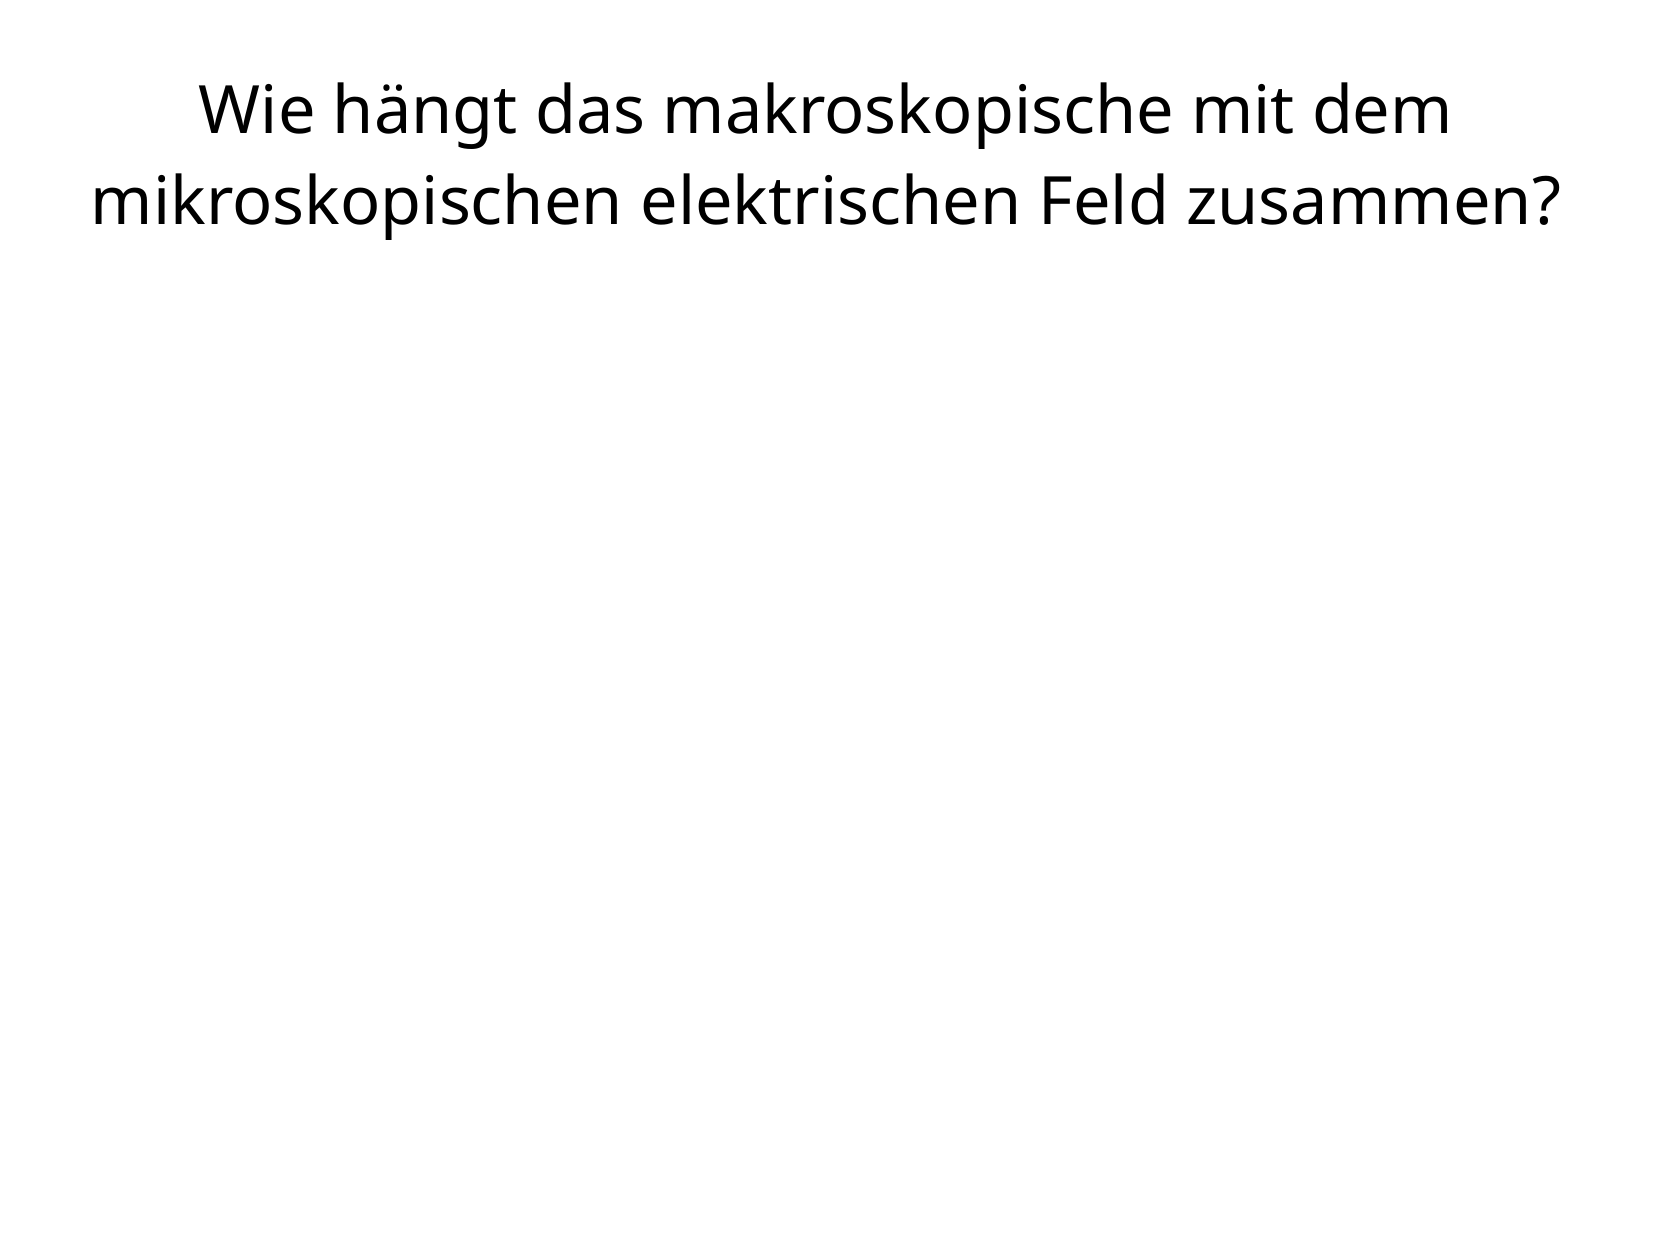

# Wie hängt das makroskopische mit dem mikroskopischen elektrischen Feld zusammen?